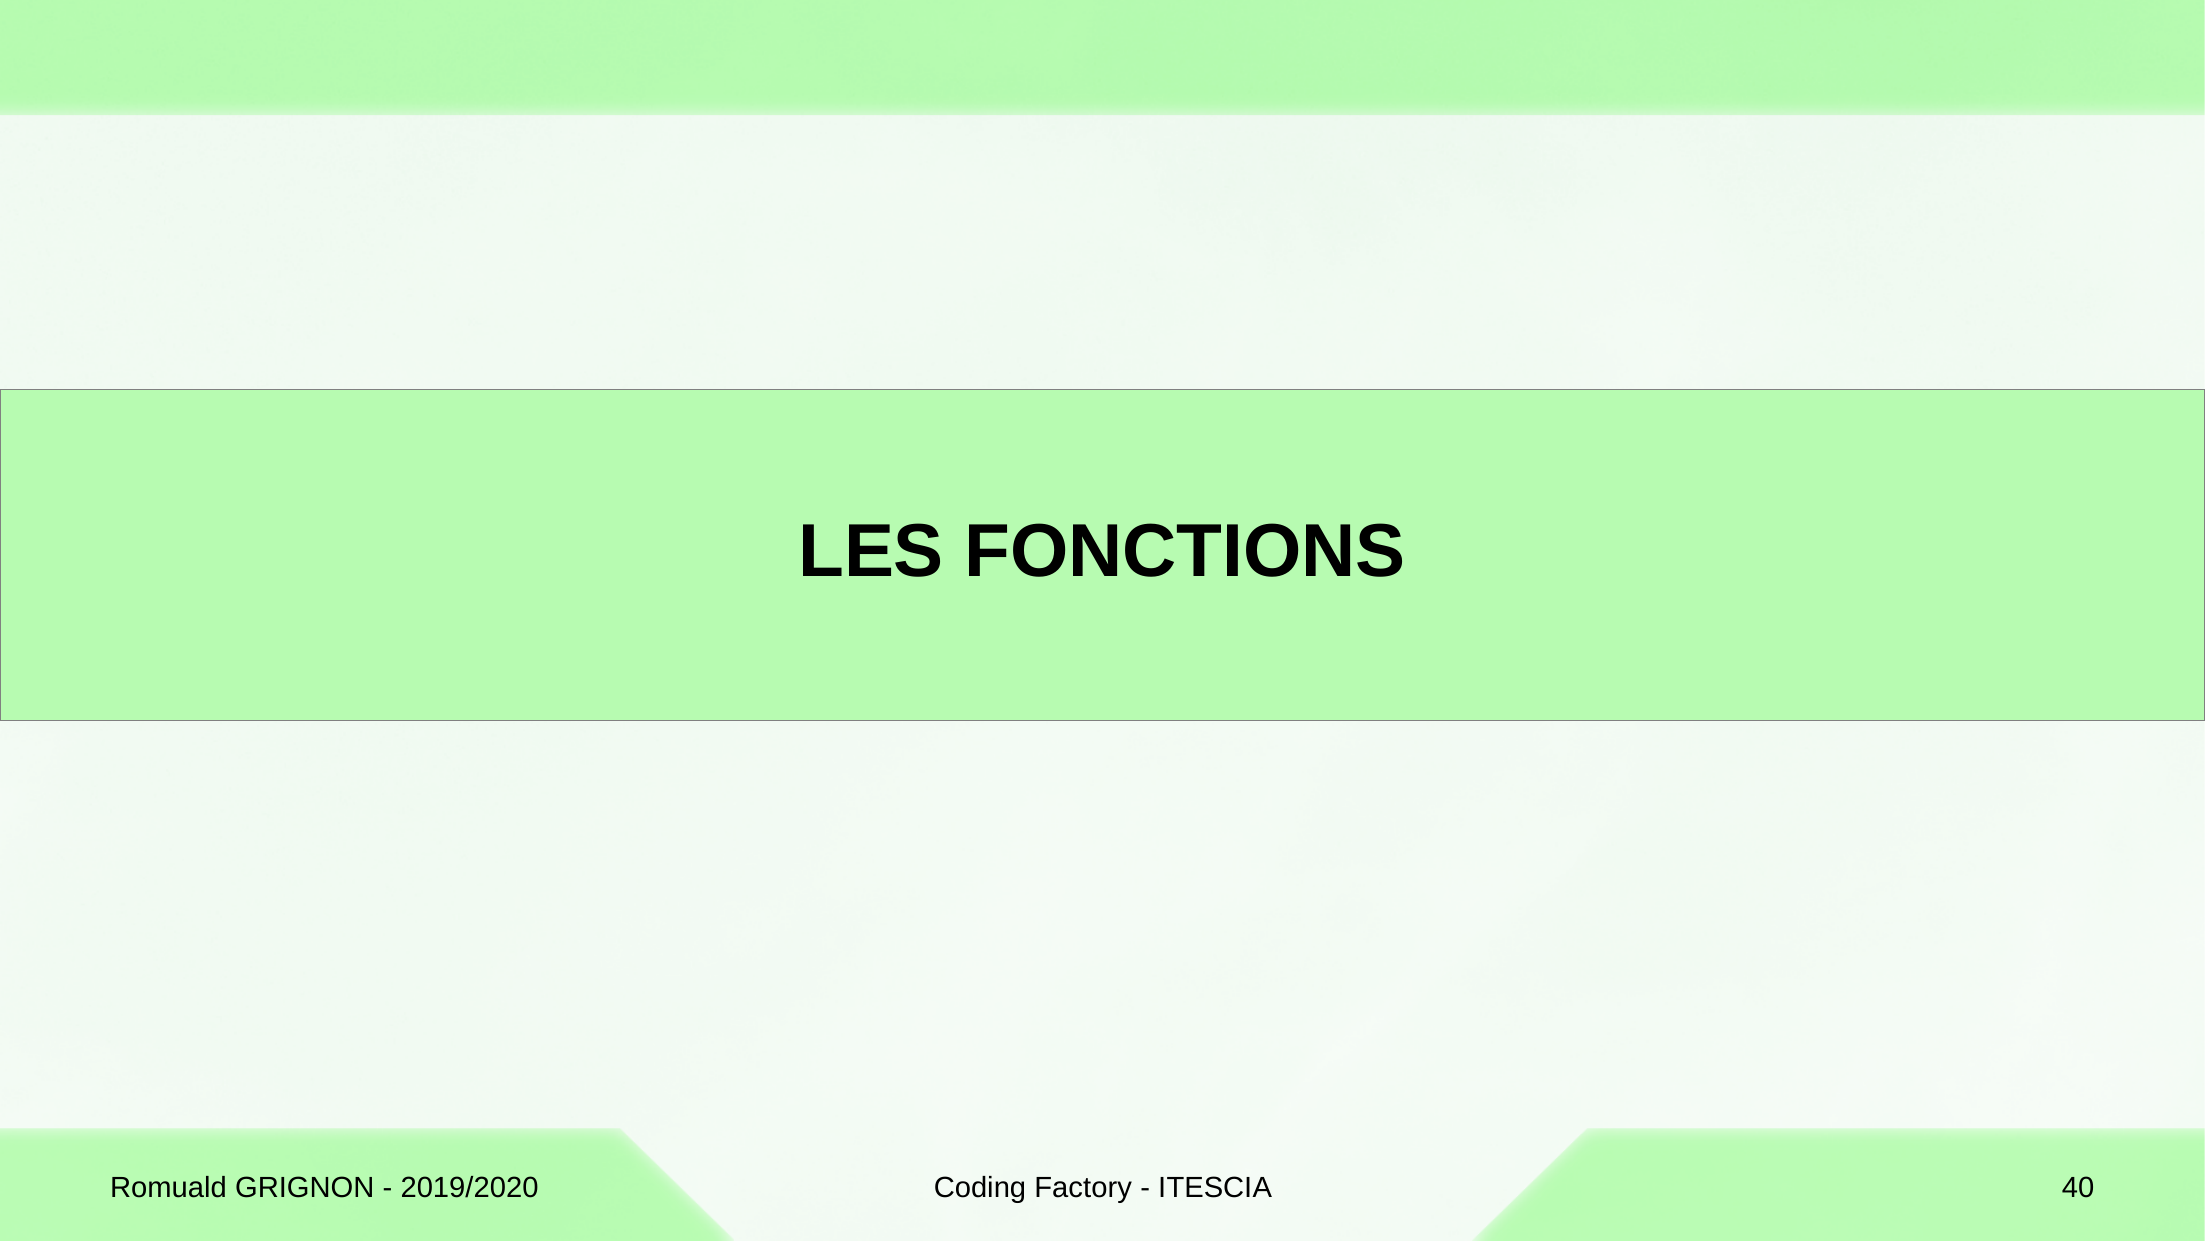

# LES FONCTIONS
Romuald GRIGNON - 2019/2020
Coding Factory - ITESCIA
40